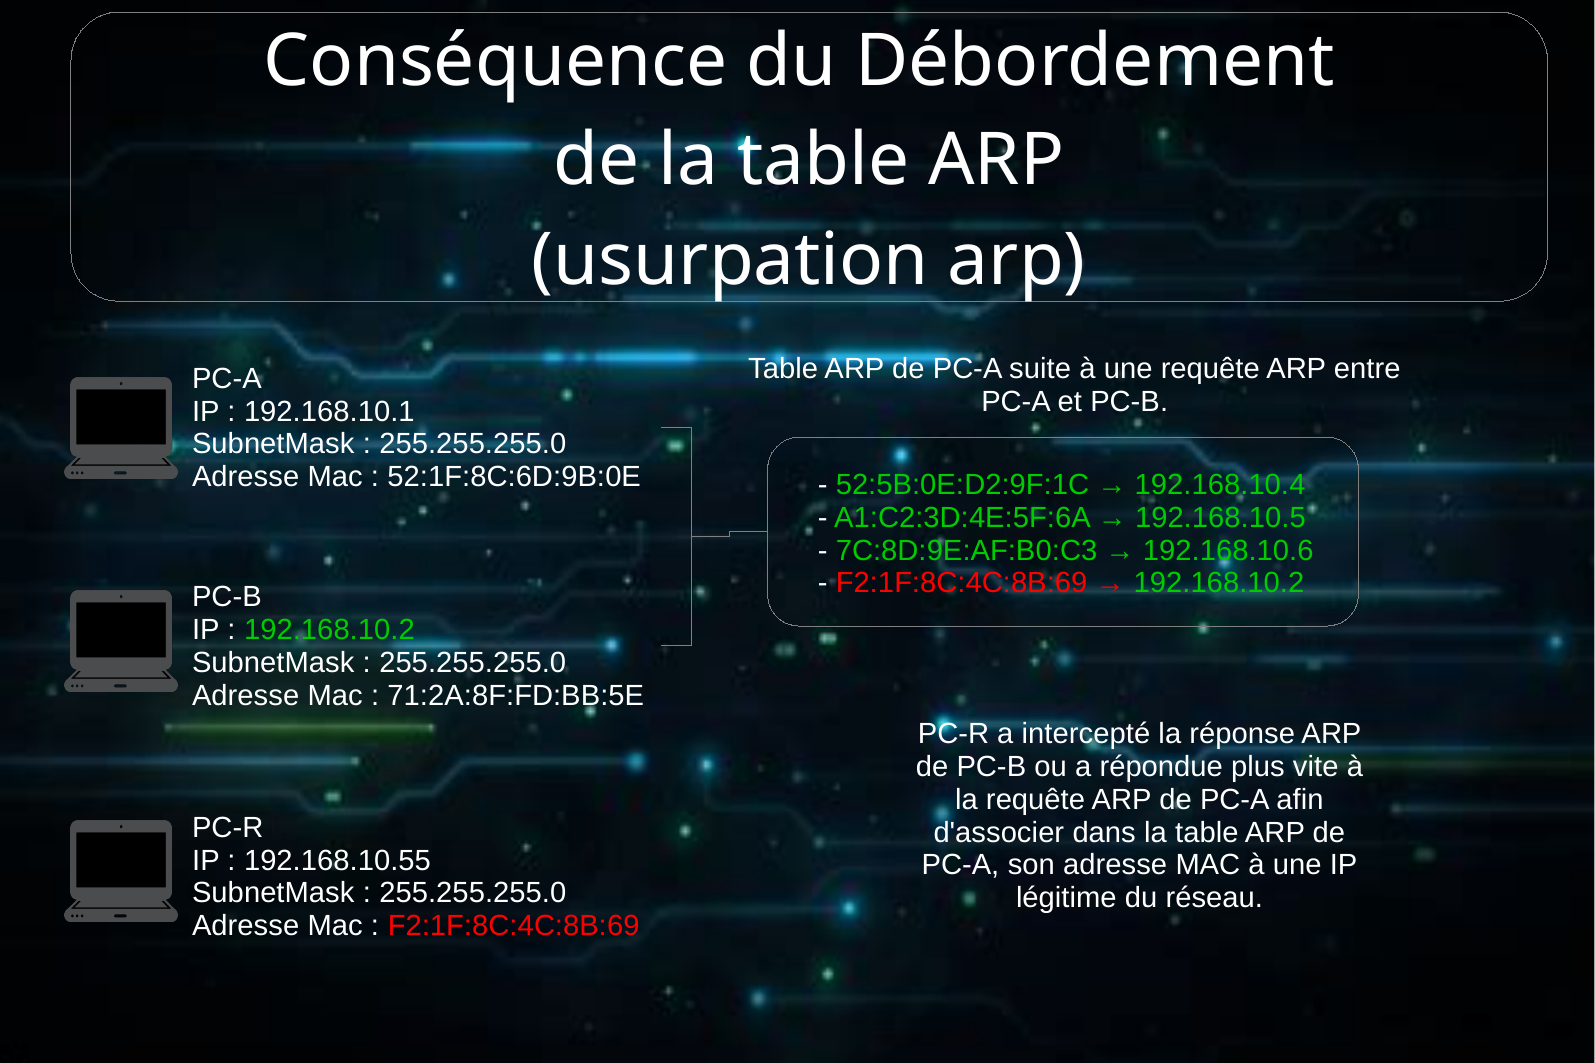

Conséquence du Débordement
de la table ARP
(usurpation arp)
Table ARP de PC-A suite à une requête ARP entre PC-A et PC-B.
PC-A
IP : 192.168.10.1
SubnetMask : 255.255.255.0
Adresse Mac : 52:1F:8C:6D:9B:0E
0
- 52:5B:0E:D2:9F:1C → 192.168.10.4
- A1:C2:3D:4E:5F:6A → 192.168.10.5
- 7C:8D:9E:AF:B0:C3 → 192.168.10.6
- F2:1F:8C:4C:8B:69 → 192.168.10.2
PC-B
IP : 192.168.10.2
SubnetMask : 255.255.255.0
Adresse Mac : 71:2A:8F:FD:BB:5E
0
PC-R a intercepté la réponse ARP de PC-B ou a répondue plus vite à la requête ARP de PC-A afin d'associer dans la table ARP de PC-A, son adresse MAC à une IP légitime du réseau.
PC-R
IP : 192.168.10.55
SubnetMask : 255.255.255.0
Adresse Mac : F2:1F:8C:4C:8B:69
0